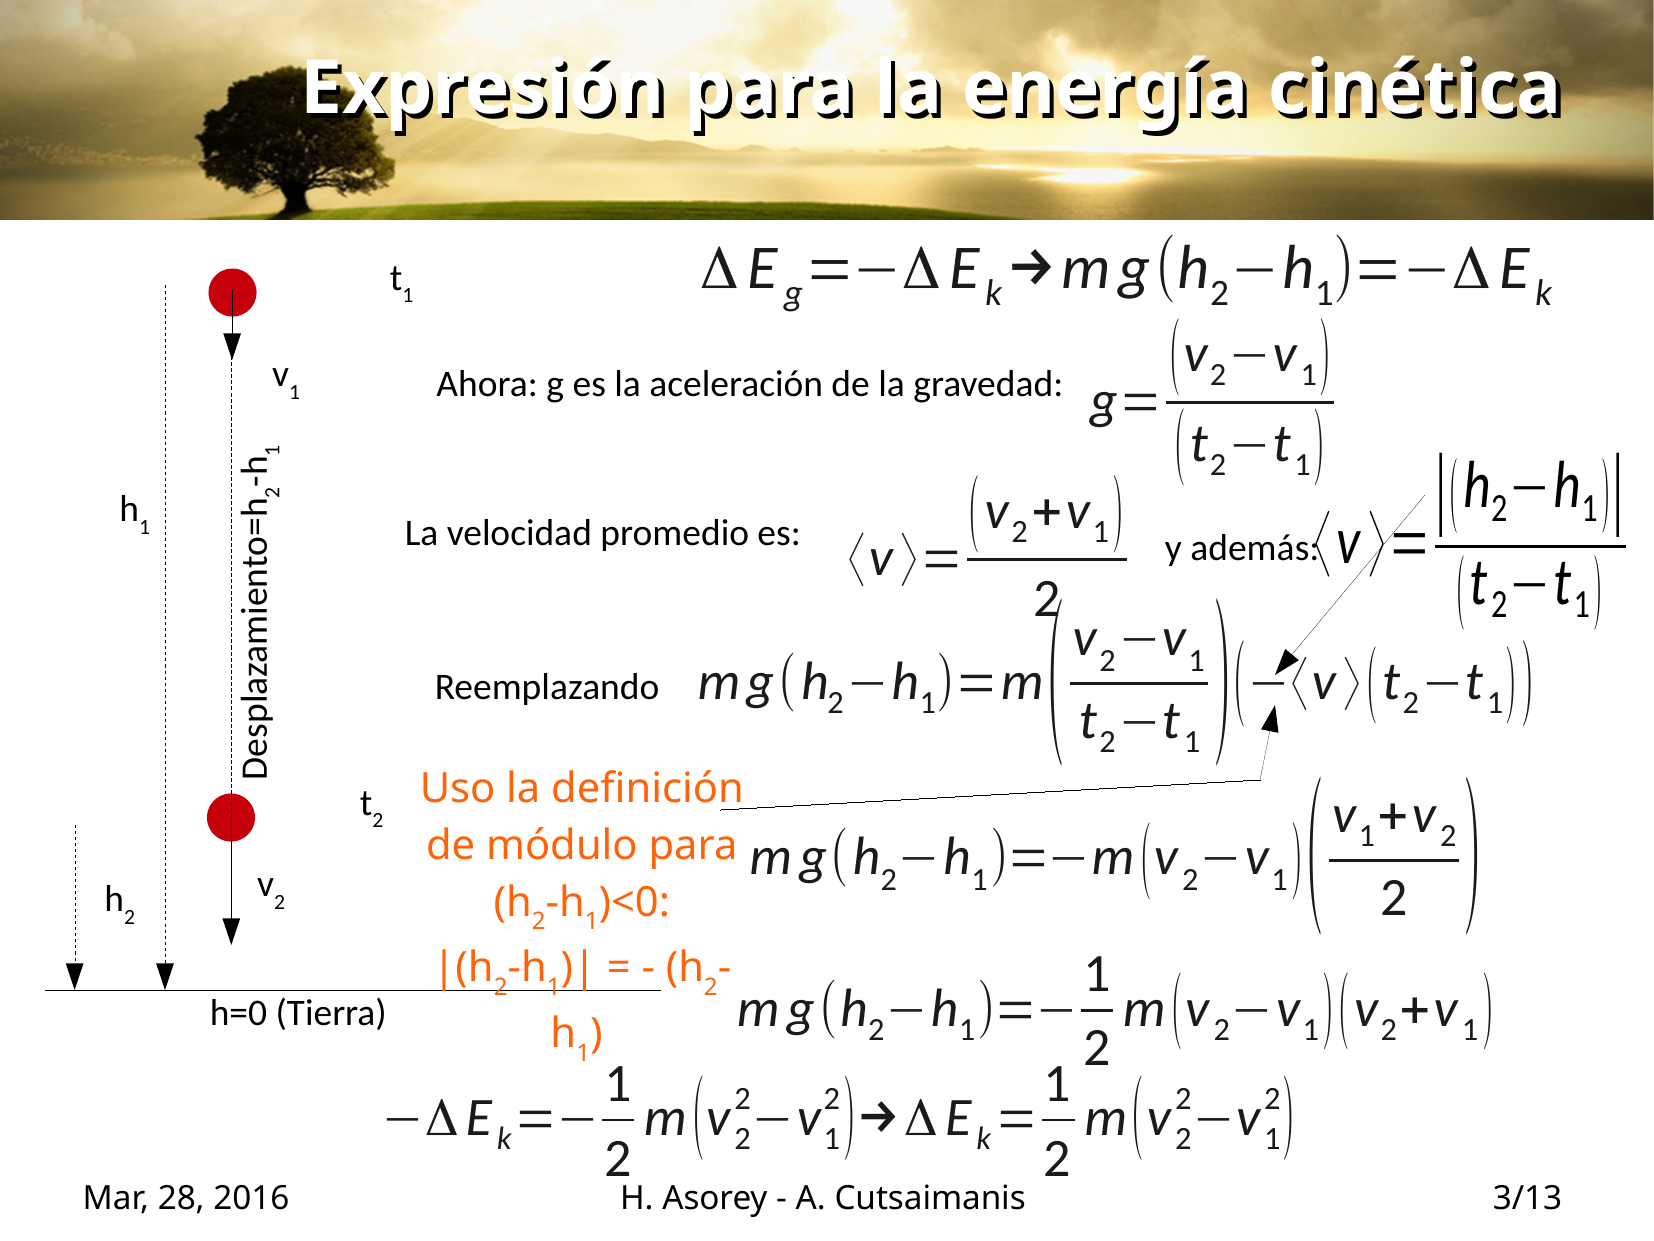

# Expresión para la energía cinética
t1
v1
Ahora: g es la aceleración de la gravedad:
h1
Uso la definición de módulo para (h2-h1)<0:
|(h2-h1)| = - (h2-h1)
La velocidad promedio es:
y además:
Desplazamiento=h2-h1
Reemplazando
t2
v2
h2
h=0 (Tierra)
Mar, 28, 2016
H. Asorey - A. Cutsaimanis
3